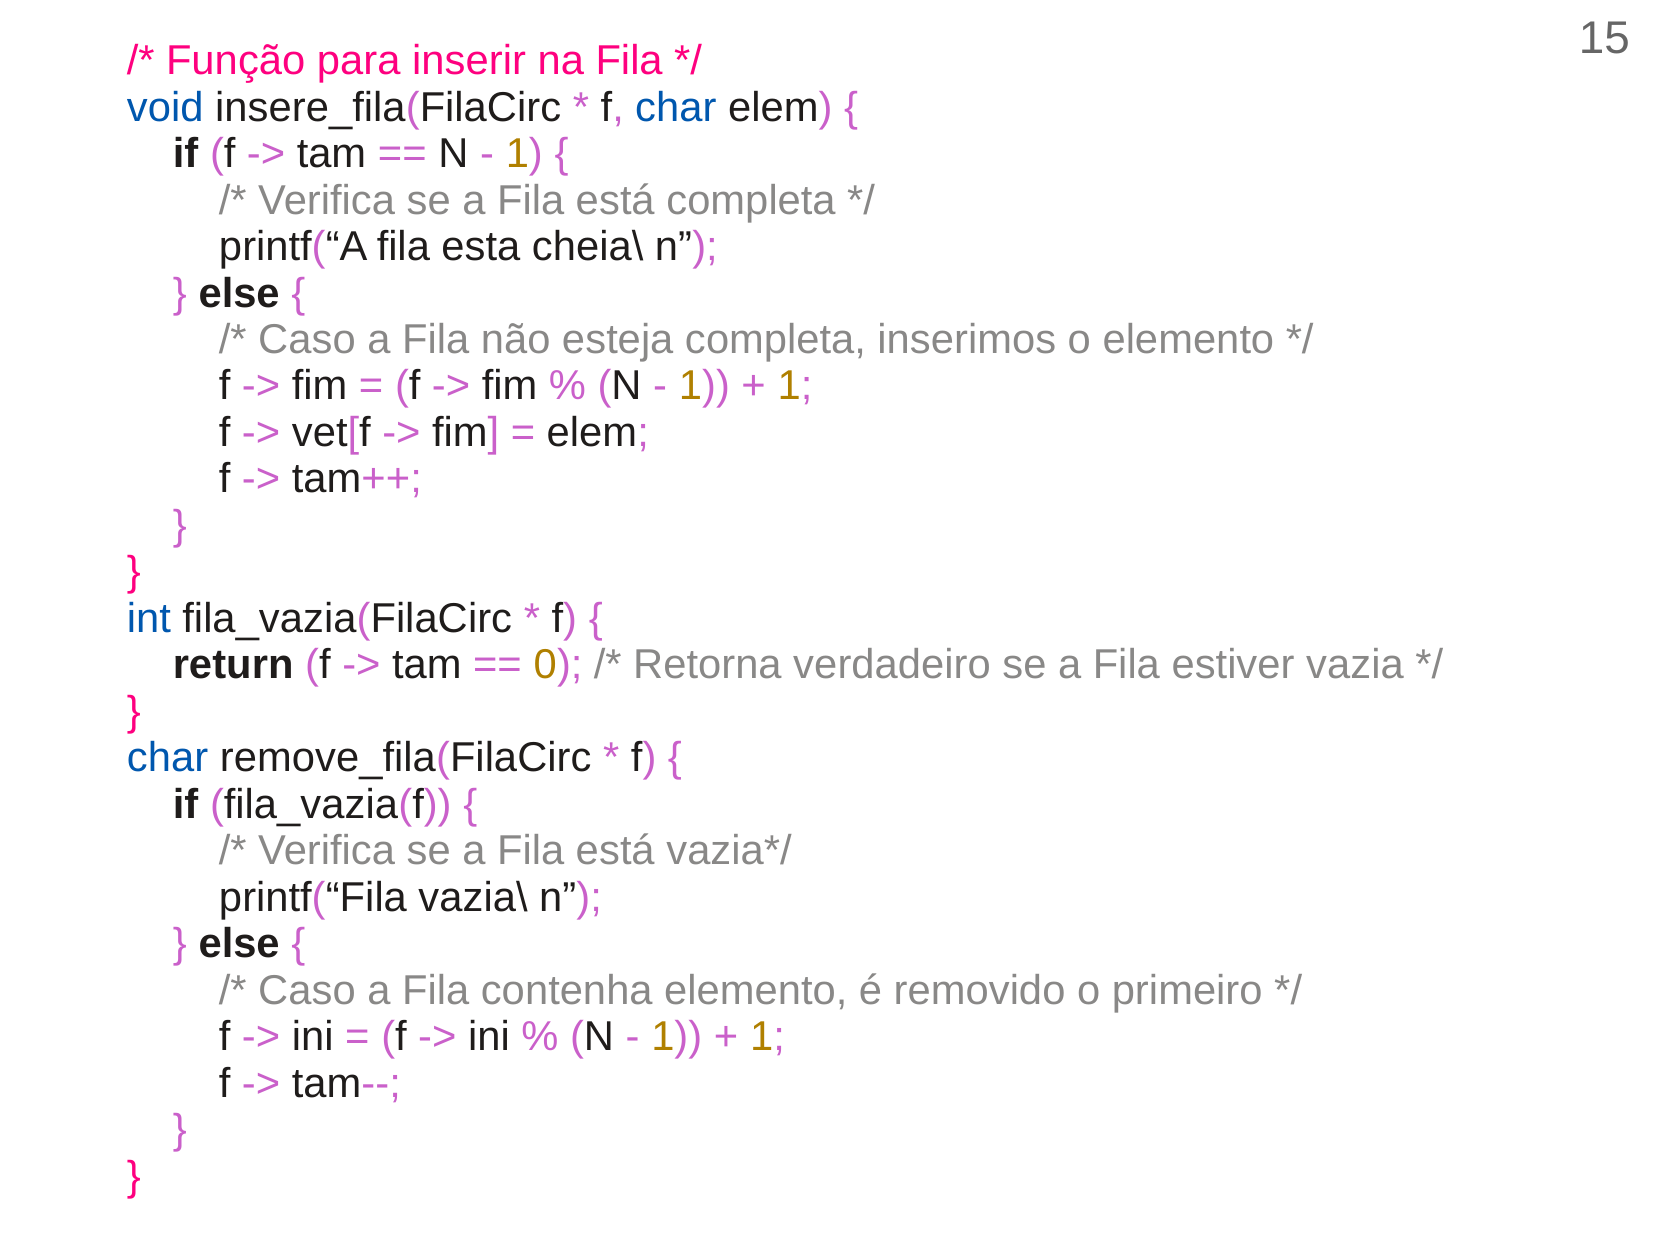

15
#
/* Função para inserir na Fila */
void insere_fila(FilaCirc * f, char elem) {
 if (f -> tam == N - 1) {
 /* Verifica se a Fila está completa */
 printf(“A fila esta cheia\ n”);
 } else {
 /* Caso a Fila não esteja completa, inserimos o elemento */
 f -> fim = (f -> fim % (N - 1)) + 1;
 f -> vet[f -> fim] = elem;
 f -> tam++;
 }
}
int fila_vazia(FilaCirc * f) {
 return (f -> tam == 0); /* Retorna verdadeiro se a Fila estiver vazia */
}
char remove_fila(FilaCirc * f) {
 if (fila_vazia(f)) {
 /* Verifica se a Fila está vazia*/
 printf(“Fila vazia\ n”);
 } else {
 /* Caso a Fila contenha elemento, é removido o primeiro */
 f -> ini = (f -> ini % (N - 1)) + 1;
 f -> tam--;
 }
}